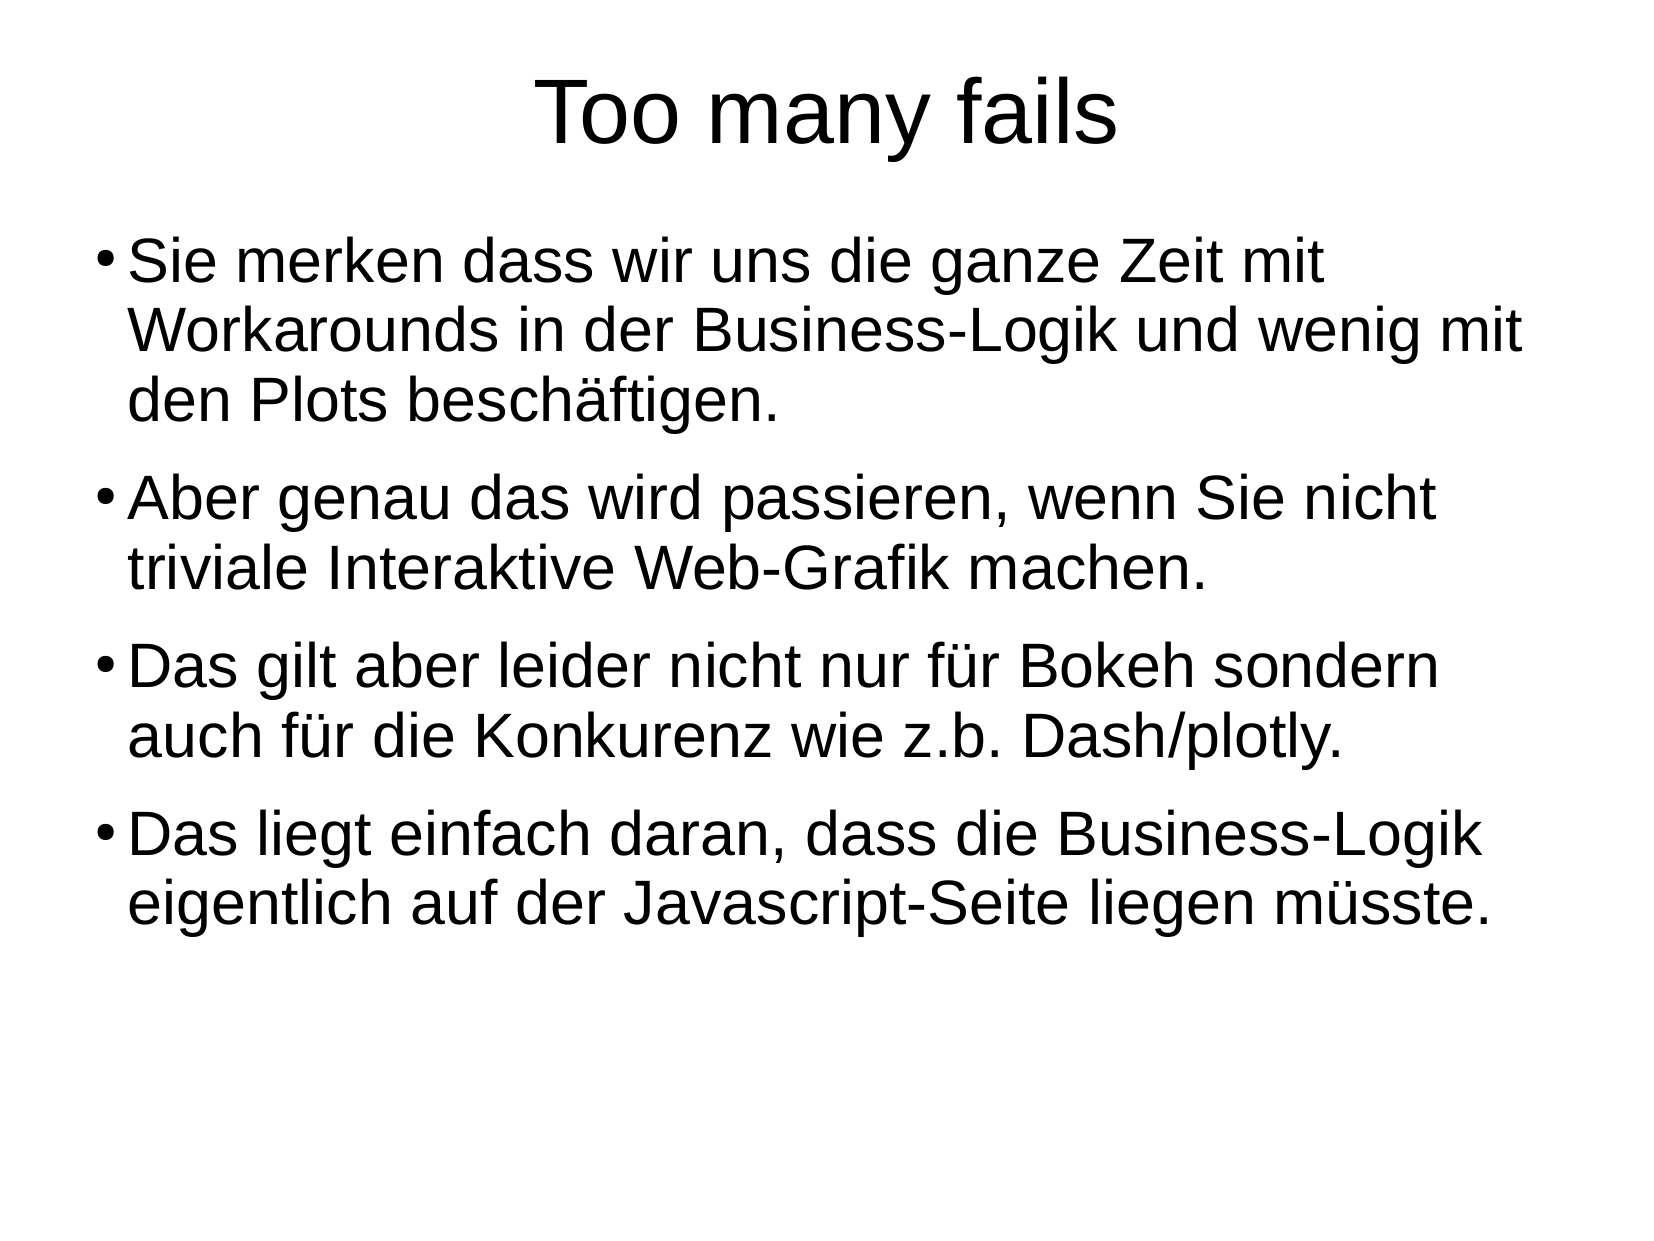

# Too many fails
Sie merken dass wir uns die ganze Zeit mit Workarounds in der Business-Logik und wenig mit den Plots beschäftigen.
Aber genau das wird passieren, wenn Sie nicht triviale Interaktive Web-Grafik machen.
Das gilt aber leider nicht nur für Bokeh sondern auch für die Konkurenz wie z.b. Dash/plotly.
Das liegt einfach daran, dass die Business-Logik eigentlich auf der Javascript-Seite liegen müsste.